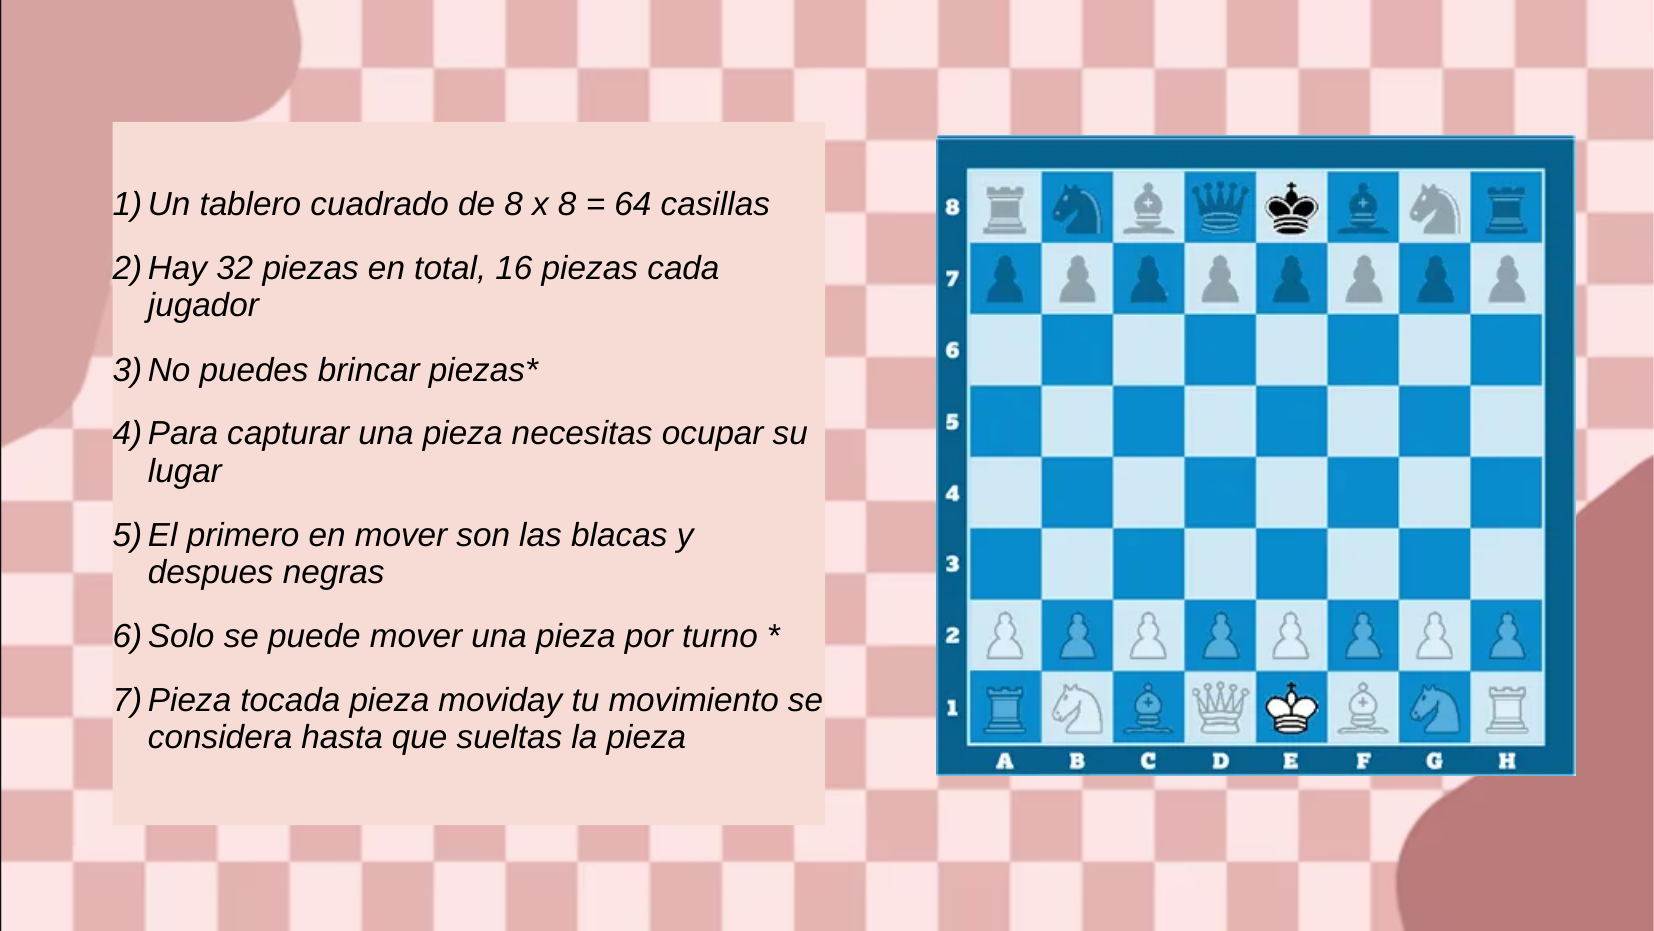

Un tablero cuadrado de 8 x 8 = 64 casillas
Hay 32 piezas en total, 16 piezas cada jugador
No puedes brincar piezas*
Para capturar una pieza necesitas ocupar su lugar
El primero en mover son las blacas y despues negras
Solo se puede mover una pieza por turno *
Pieza tocada pieza moviday tu movimiento se considera hasta que sueltas la pieza
| A8 | B8 | C8 | D8 | E8 | F8 | G8 | H8 |
| --- | --- | --- | --- | --- | --- | --- | --- |
| A7 | B7 | C7 | D7 | E7 | F7 | G7 | H7 |
| A6 | B6 | C6 | D6 | E6 | F6 | G6 | H6 |
| A5 | B5 | C5 | D5 | E5 | F5 | G5 | H5 |
| A4 | B4 | C4 | D4 | E4 | F4 | G4 | H4 |
| A3 | B3 | C3 | D3 | E3 | F3 | G3 | H3 |
| A2 | B2 | C2 | D2 | E2 | F2 | G2 | H2 |
| A1 | B1 | C1 | D1 | E1 | F1 | G1 | H1 |